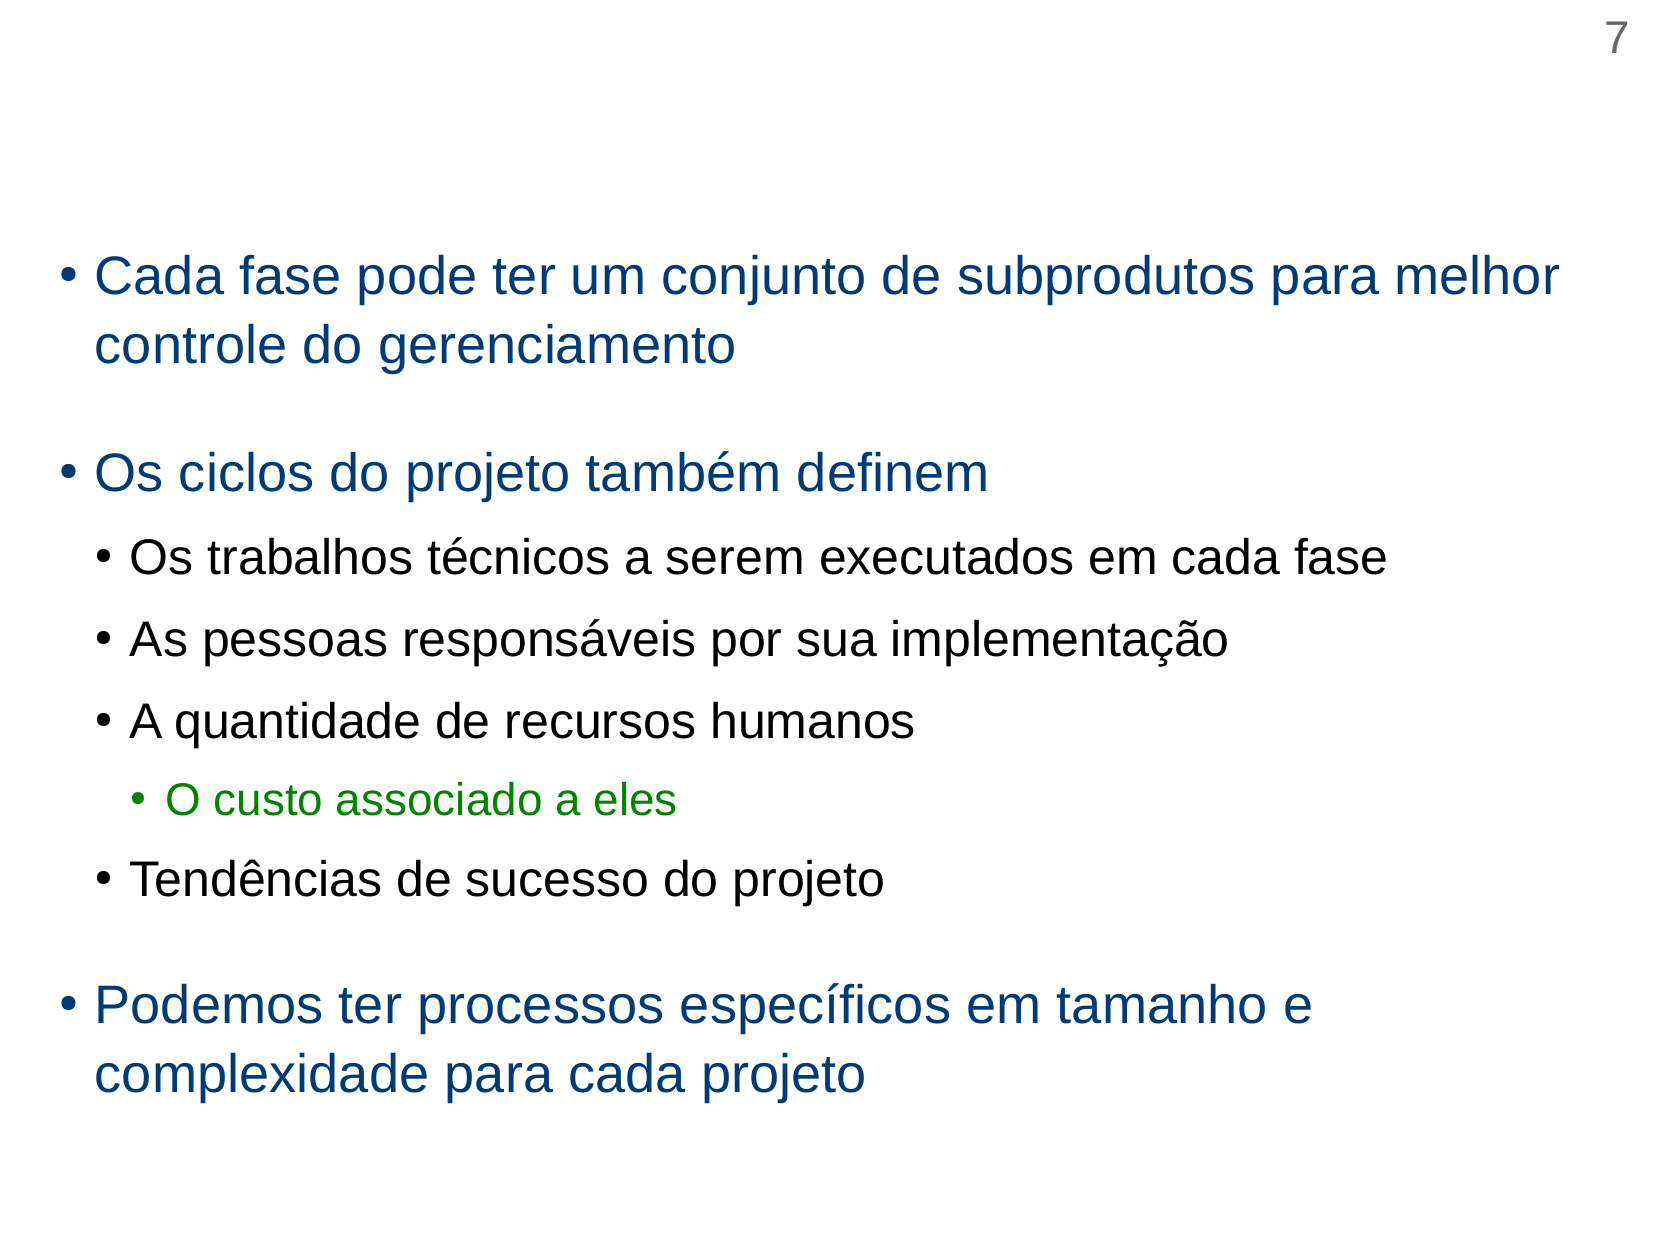

7
#
Cada fase pode ter um conjunto de subprodutos para melhor controle do gerenciamento
Os ciclos do projeto também definem
Os trabalhos técnicos a serem executados em cada fase
As pessoas responsáveis por sua implementação
A quantidade de recursos humanos
O custo associado a eles
Tendências de sucesso do projeto
Podemos ter processos específicos em tamanho e complexidade para cada projeto